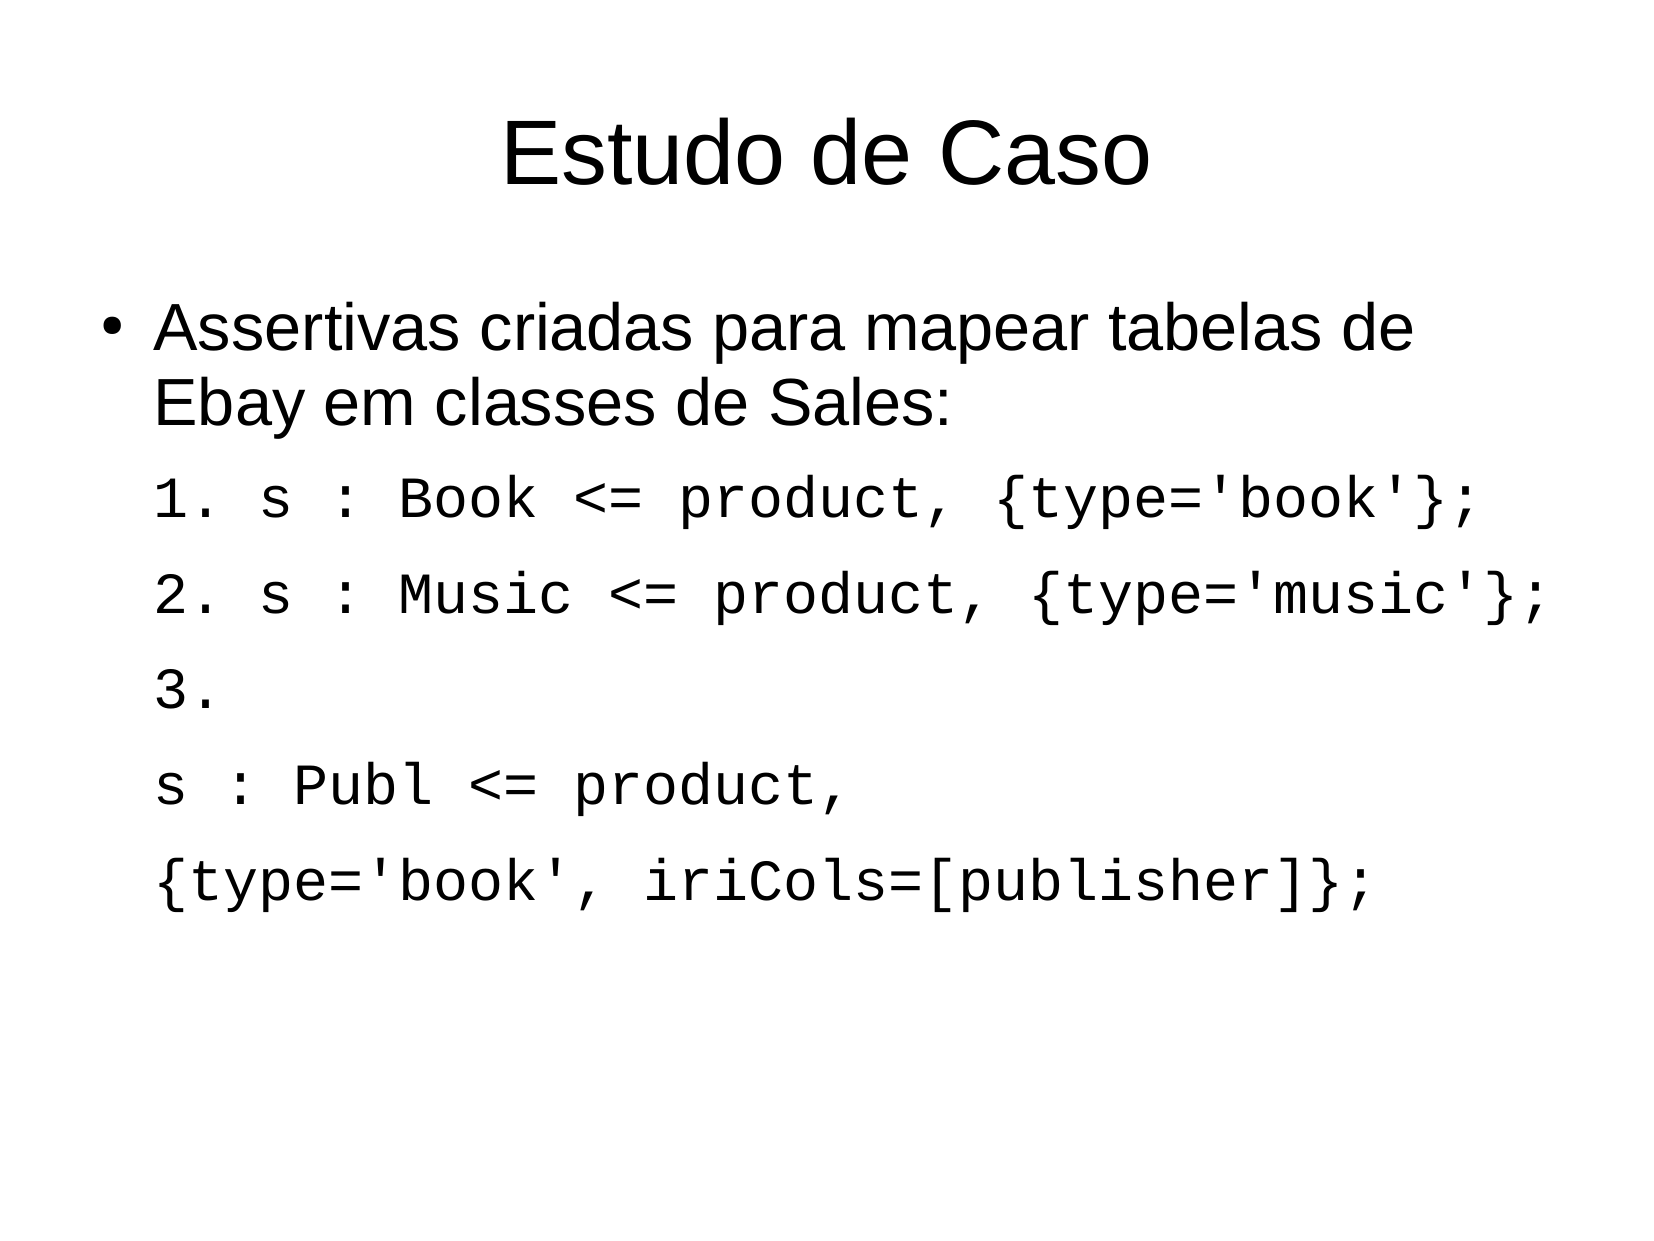

# Estudo de Caso
Assertivas criadas para mapear tabelas de Ebay em classes de Sales:
1. s : Book <= product, {type='book'};
2. s : Music <= product, {type='music'};
3.
s : Publ <= product,
{type='book', iriCols=[publisher]};